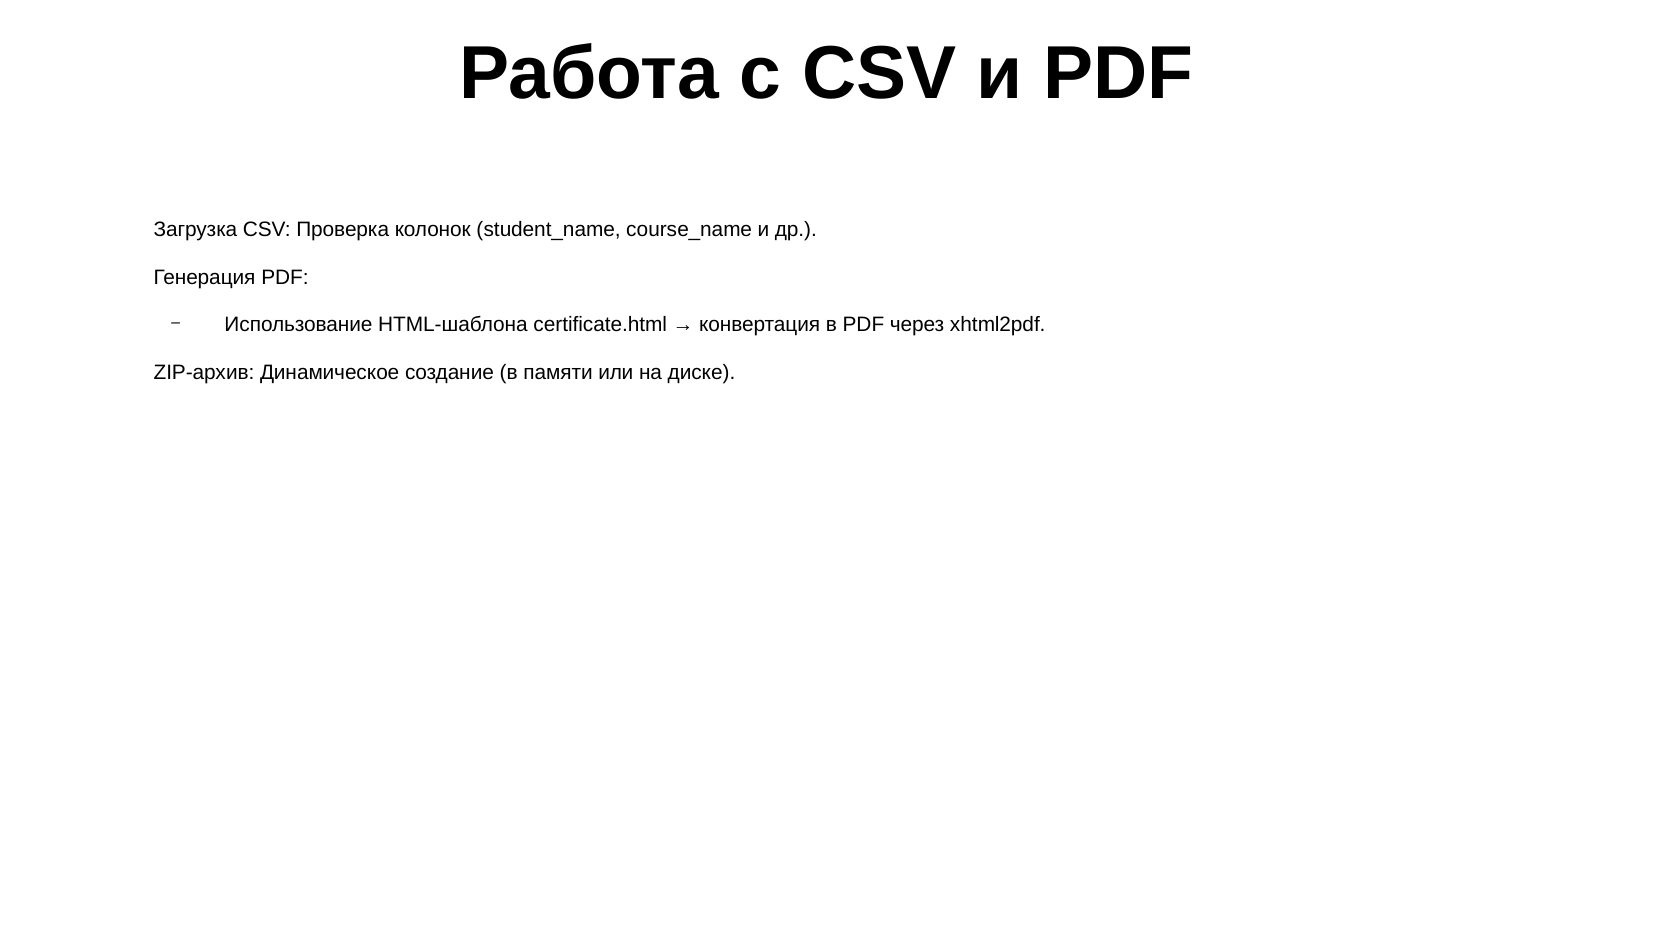

# Работа с CSV и PDF
Загрузка CSV: Проверка колонок (student_name, course_name и др.).
Генерация PDF:
Использование HTML-шаблона certificate.html → конвертация в PDF через xhtml2pdf.
ZIP-архив: Динамическое создание (в памяти или на диске).